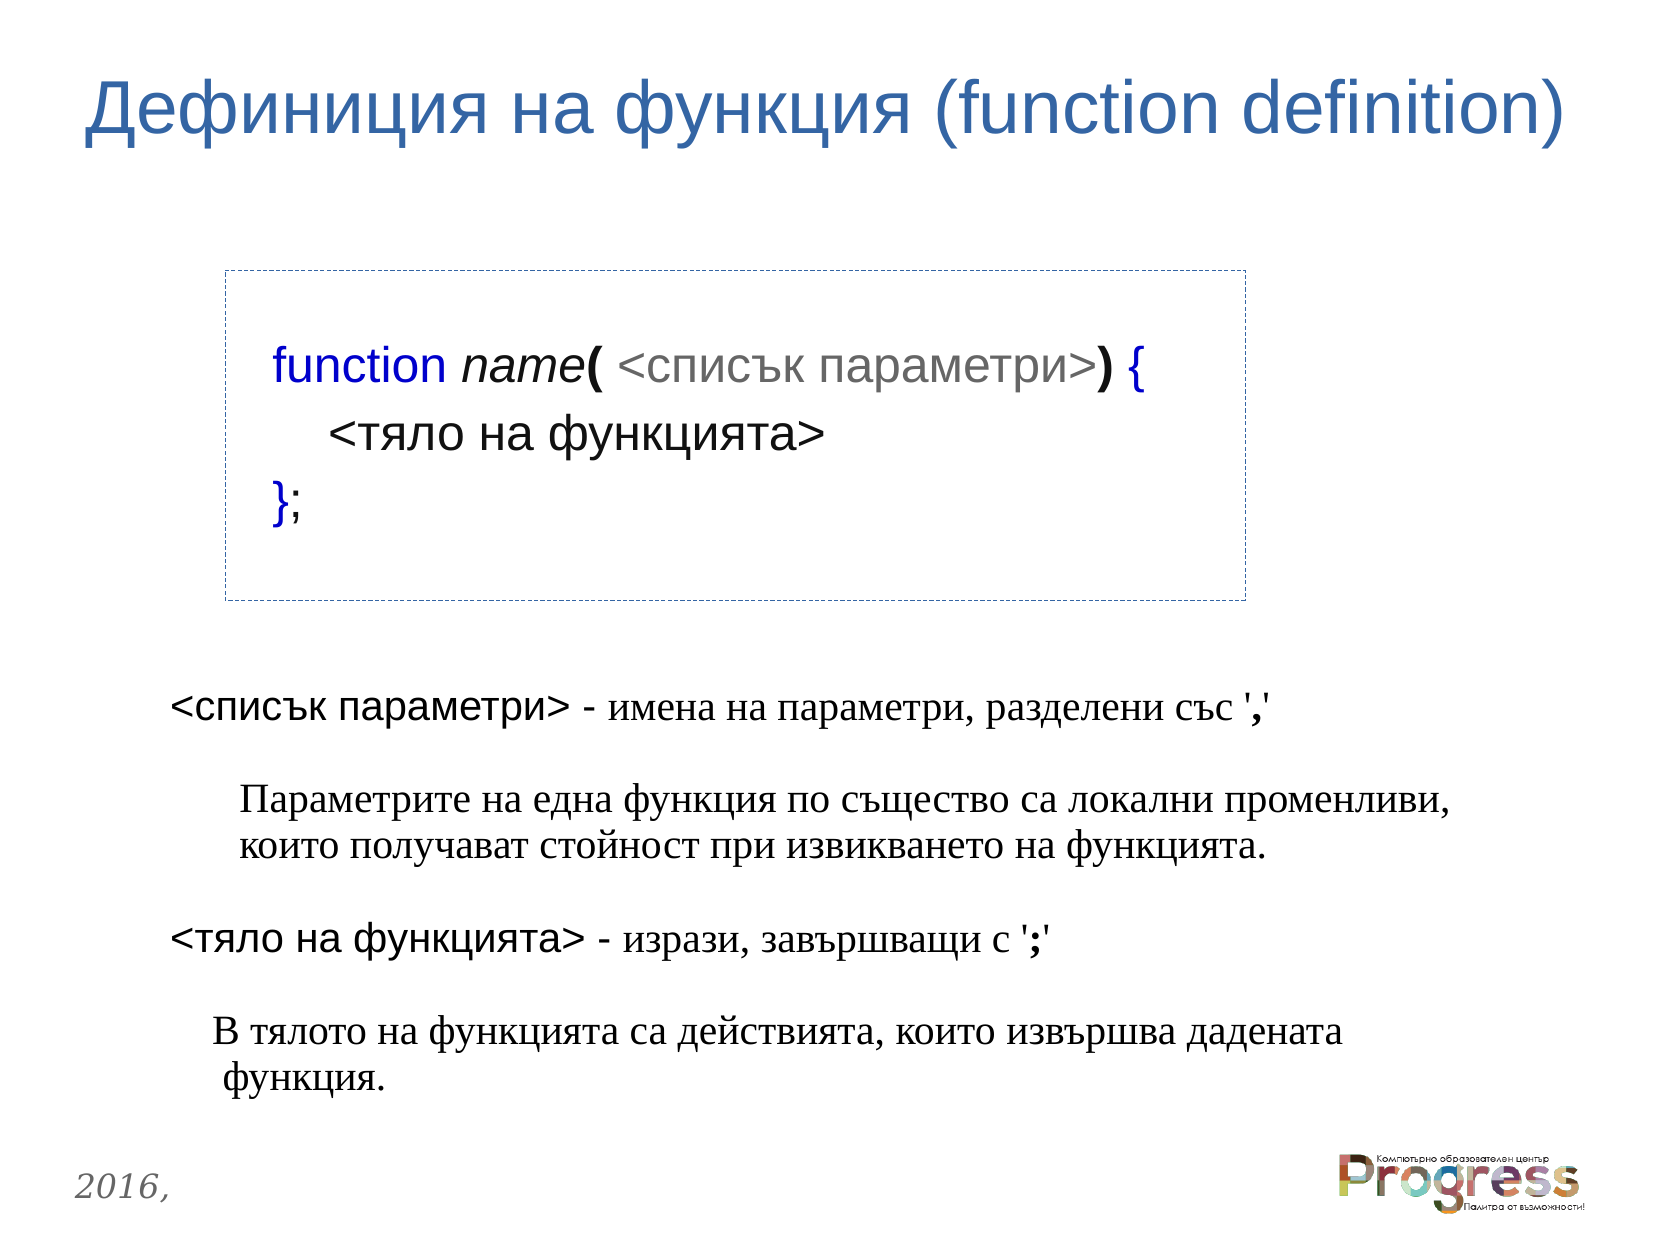

# Дефиниция на функция (function definition)
function name( <списък параметри>) {
 <тяло на функцията>
};
<списък параметри> - имена на параметри, разделени със ','
	Параметрите на една функция по същество са локални променливи, 	които получават стойност при извикването на функцията.
<тяло на функцията> - изрази, завършващи с ';'
 В тялото на функцията са действията, които извършва дадената функция.